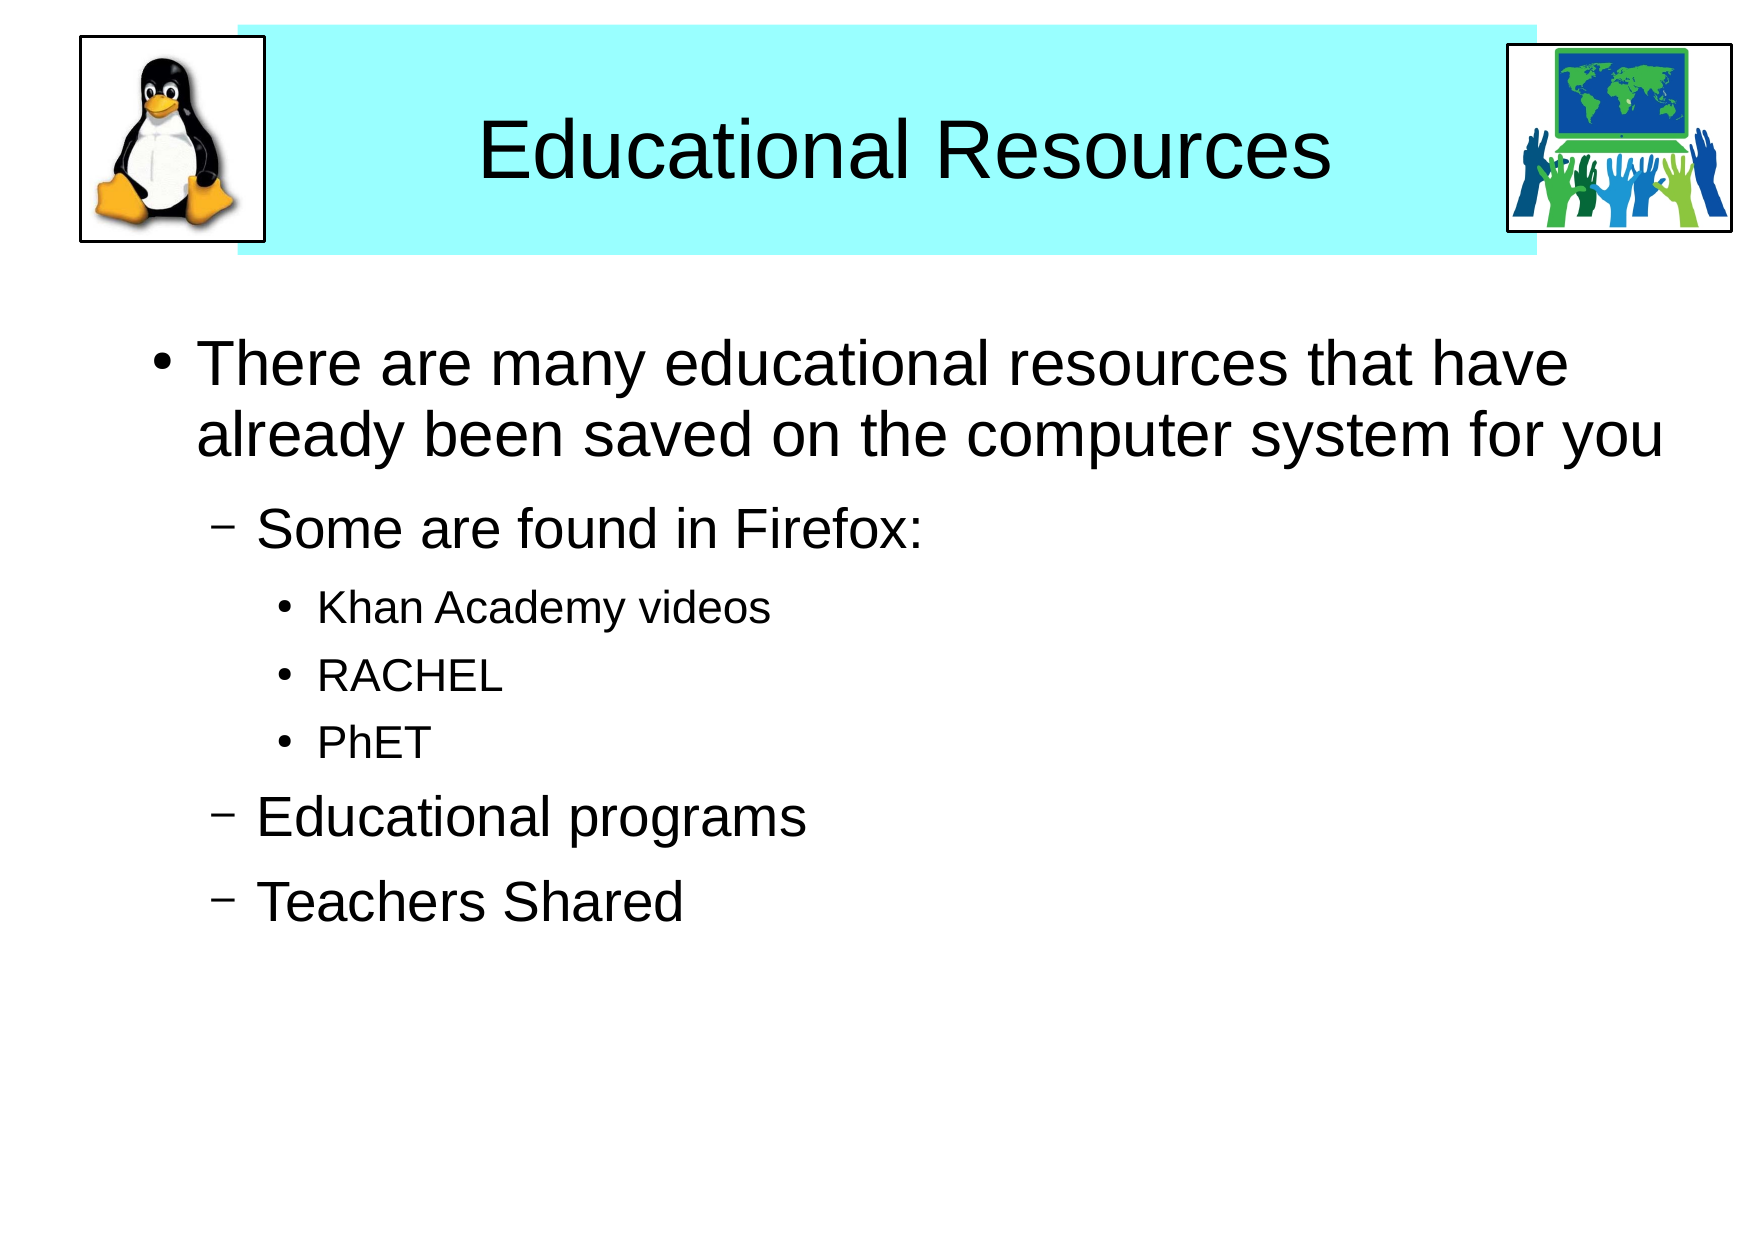

# Educational Resources
There are many educational resources that have already been saved on the computer system for you
Some are found in Firefox:
Khan Academy videos
RACHEL
PhET
Educational programs
Teachers Shared